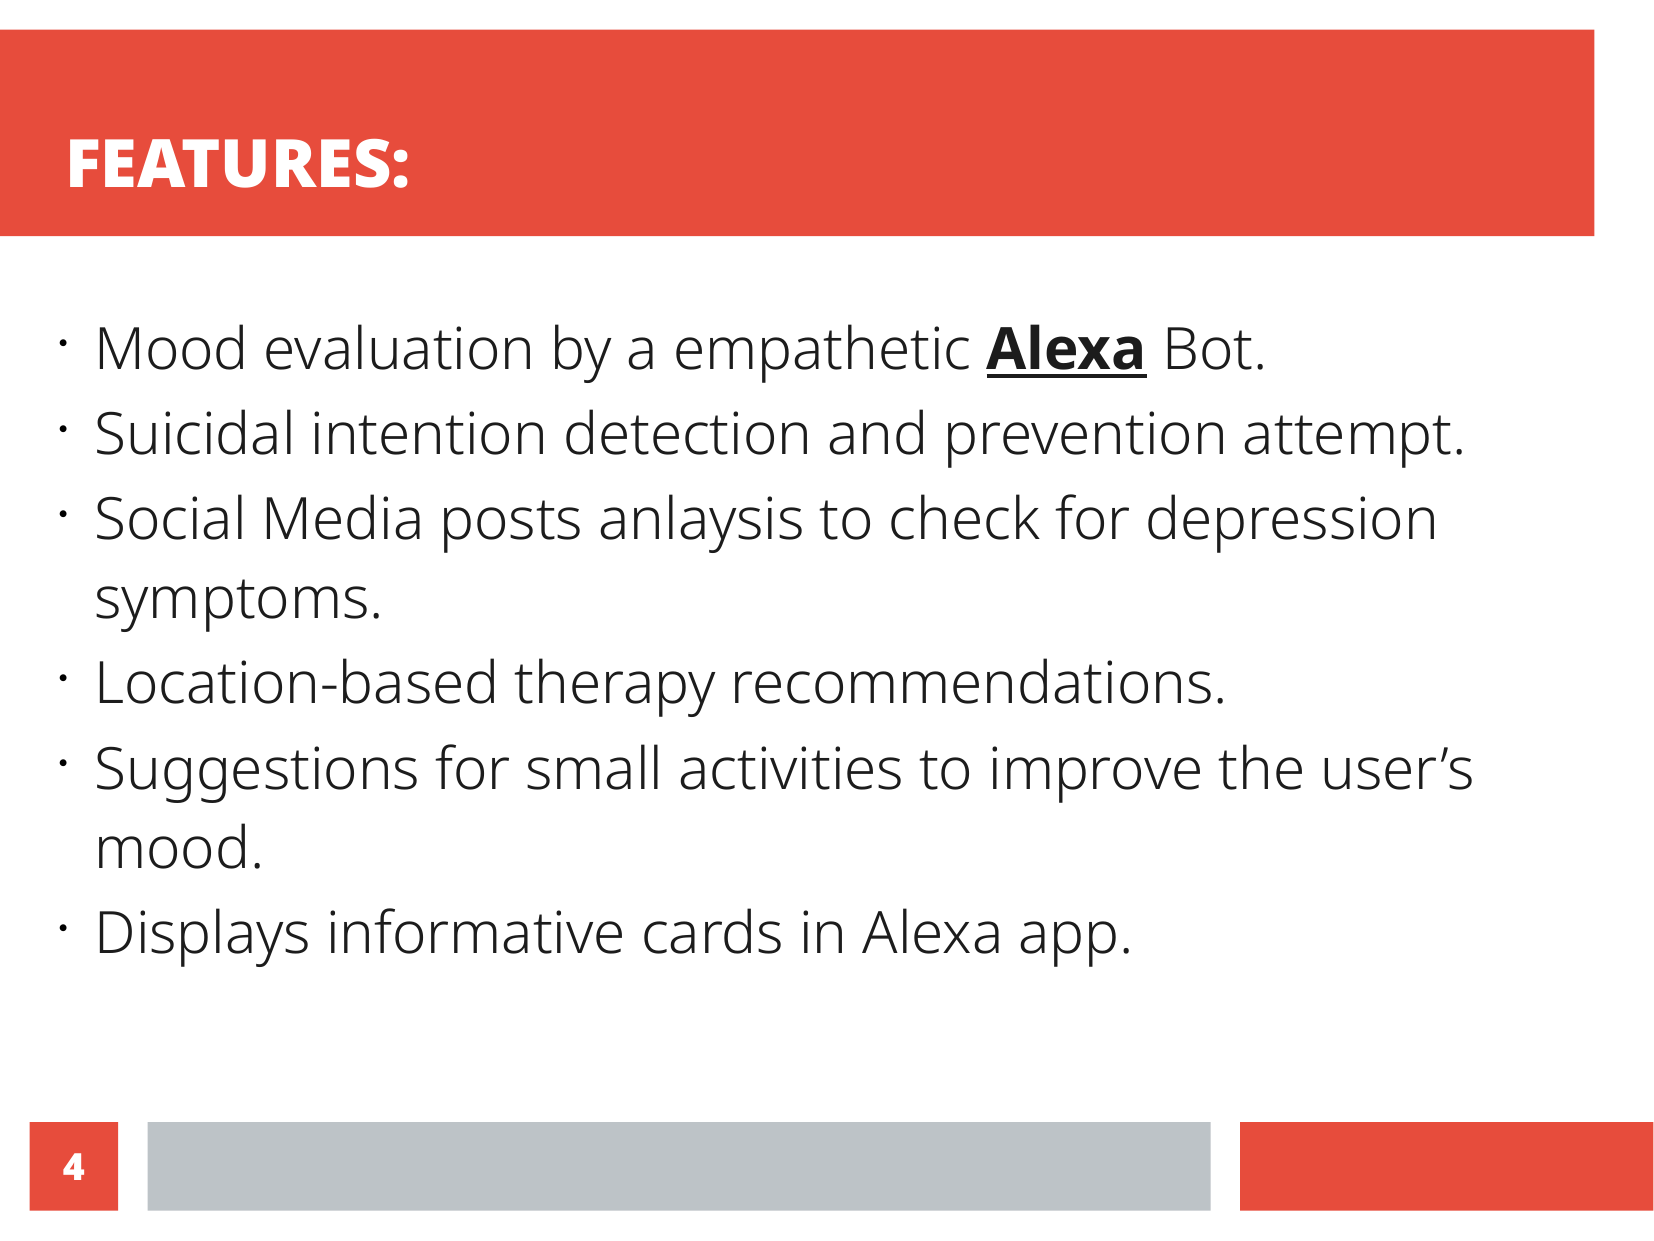

# FEATURES:
Mood evaluation by a empathetic Alexa Bot.
Suicidal intention detection and prevention attempt.
Social Media posts anlaysis to check for depression symptoms.
Location-based therapy recommendations.
Suggestions for small activities to improve the user’s mood.
Displays informative cards in Alexa app.
4